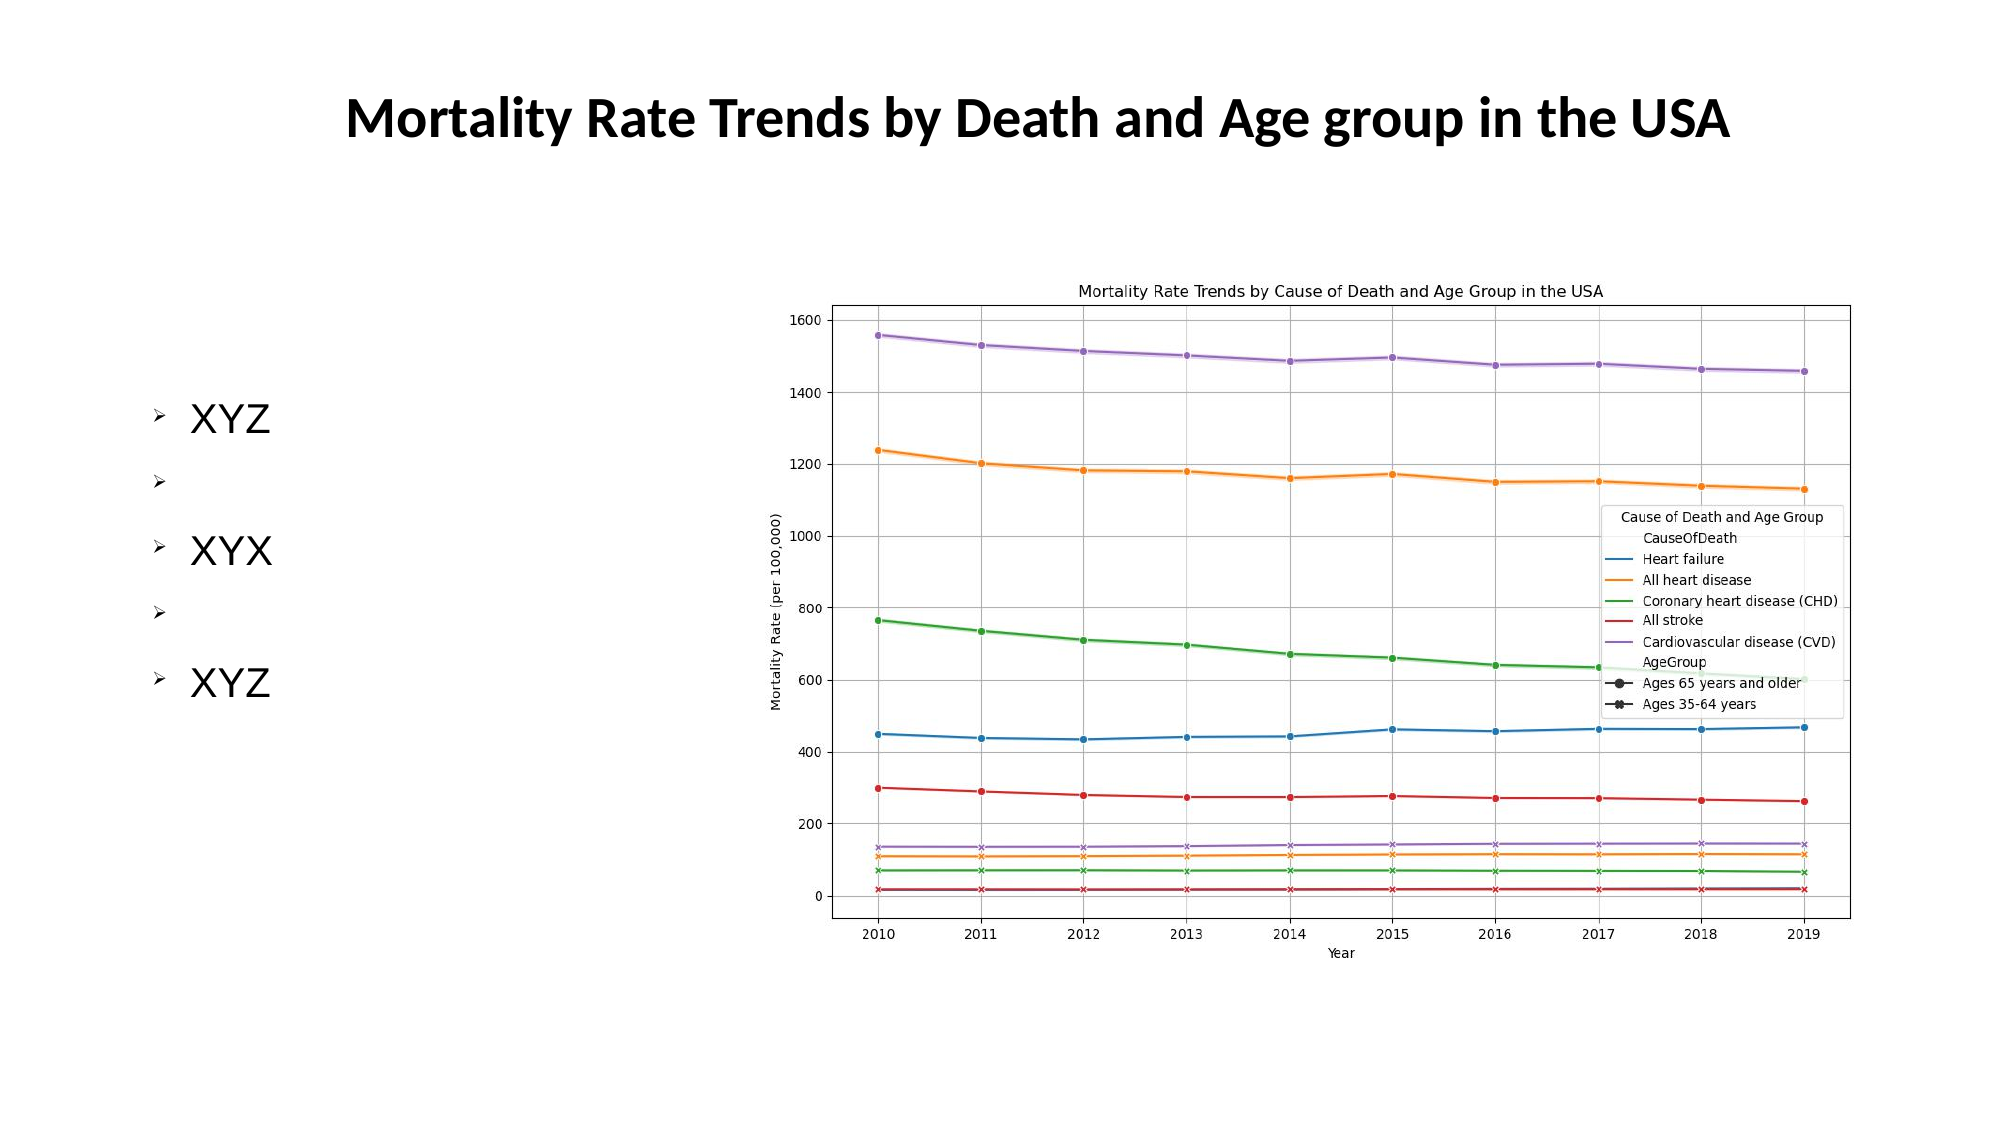

# Mortality Rate Trends by Death and Age group in the USA
XYZ
XYX
XYZ